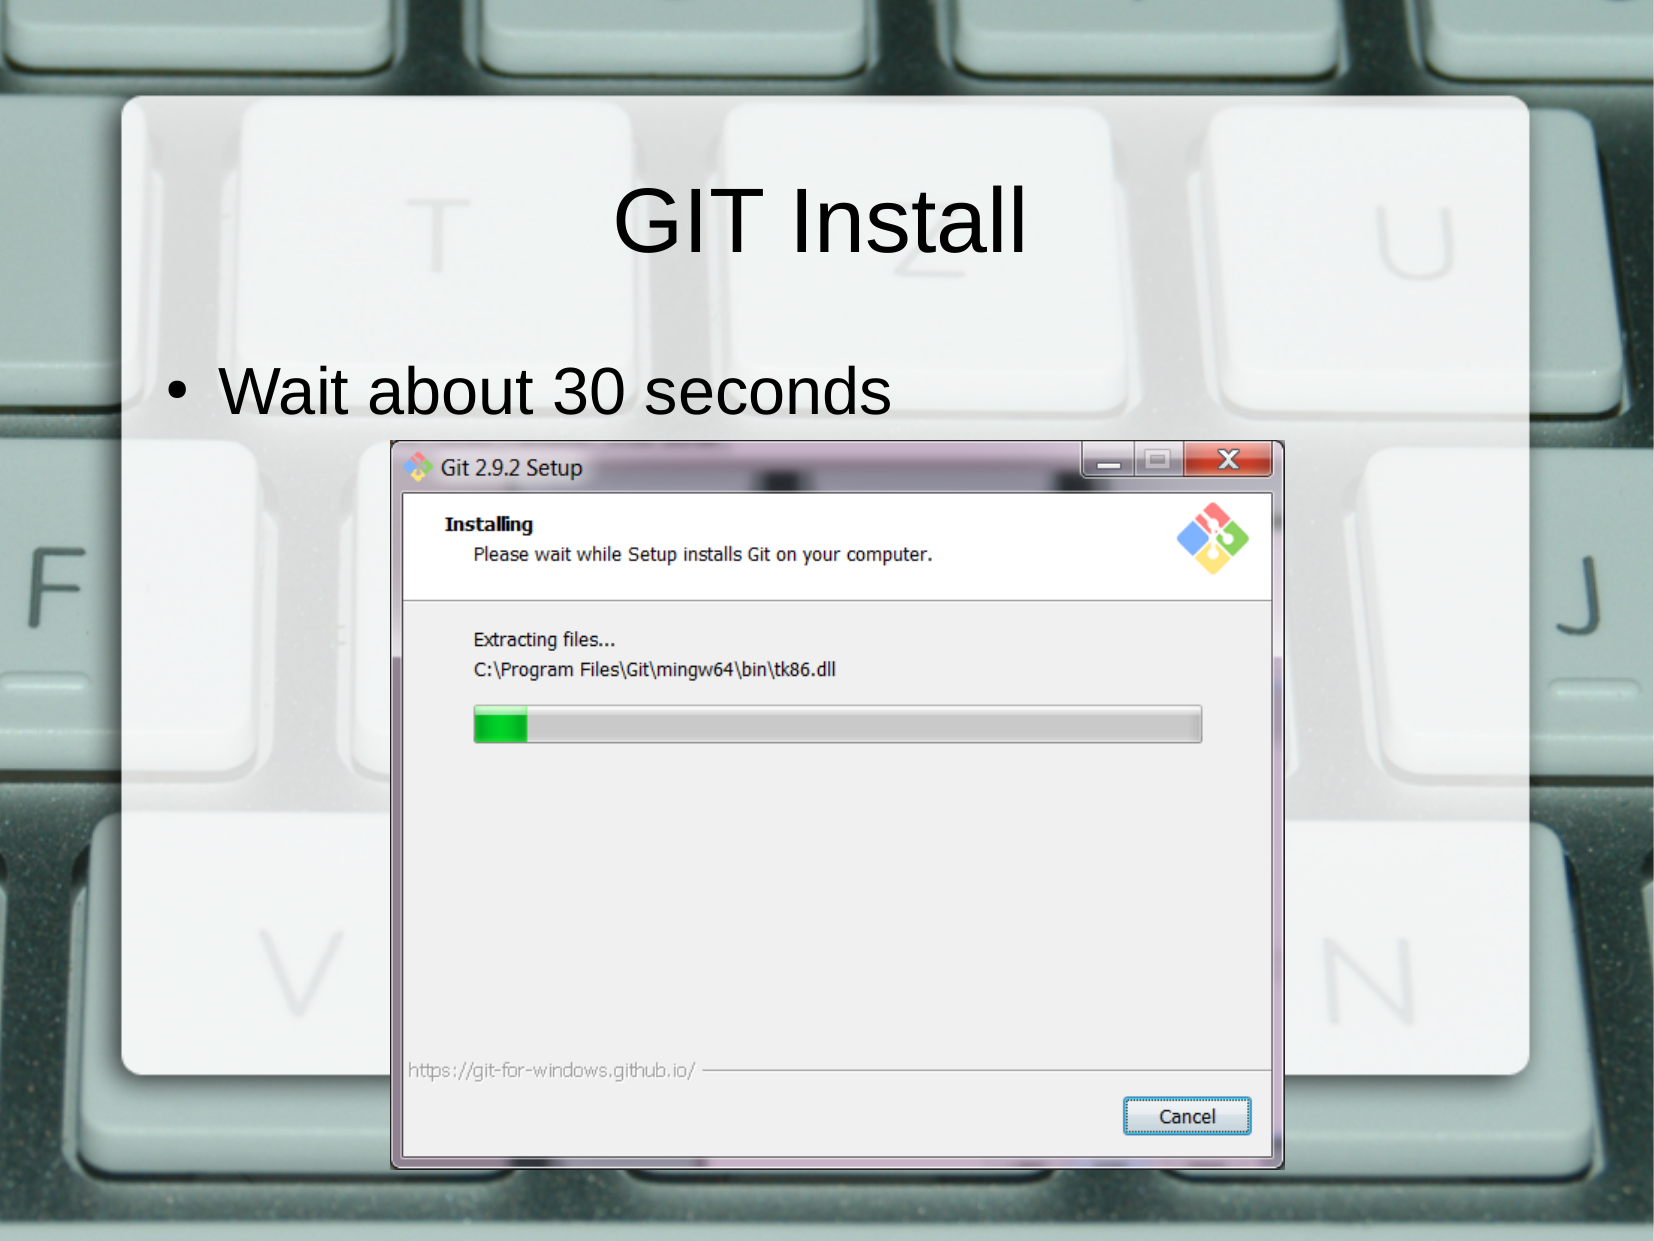

# GIT Install
Wait about 30 seconds